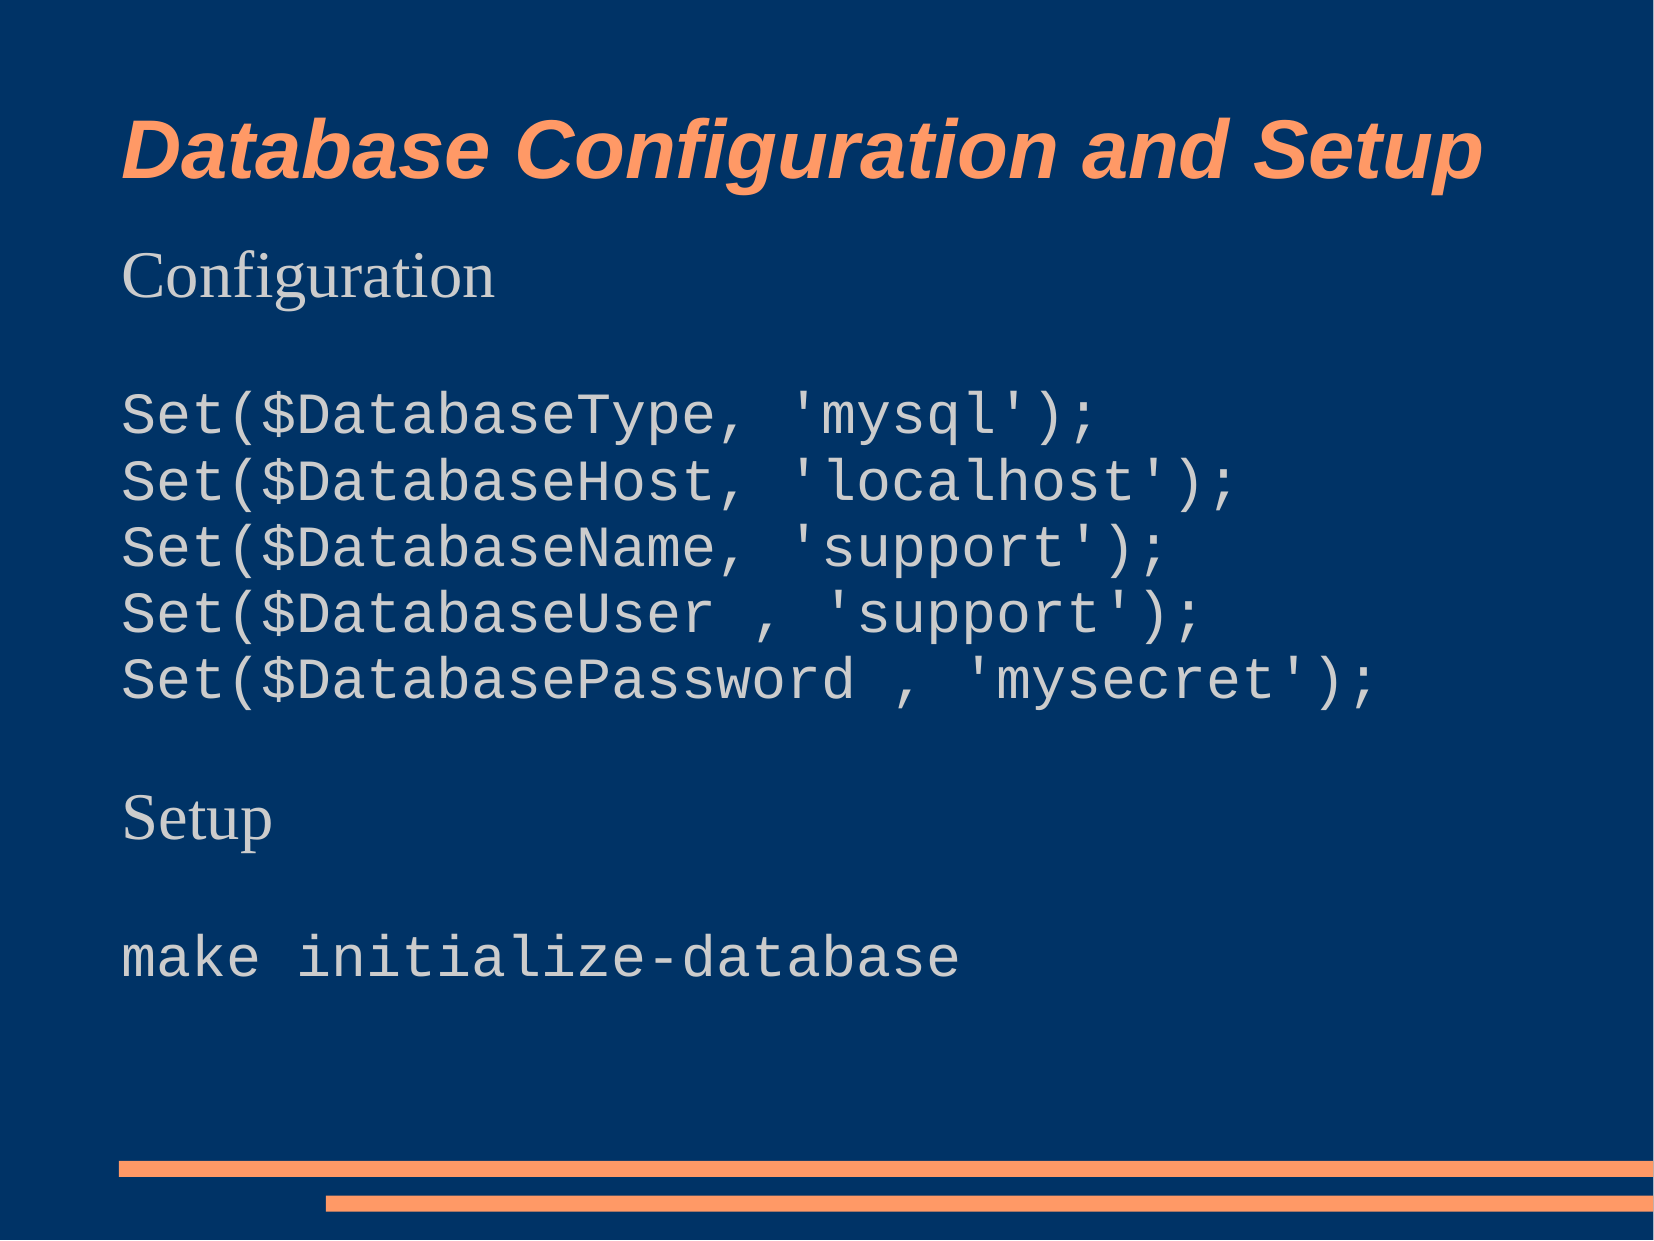

# Database Configuration and Setup
Configuration
Set($DatabaseType, 'mysql');
Set($DatabaseHost, 'localhost');
Set($DatabaseName, 'support');
Set($DatabaseUser , 'support');
Set($DatabasePassword , 'mysecret');
Setup
make initialize-database